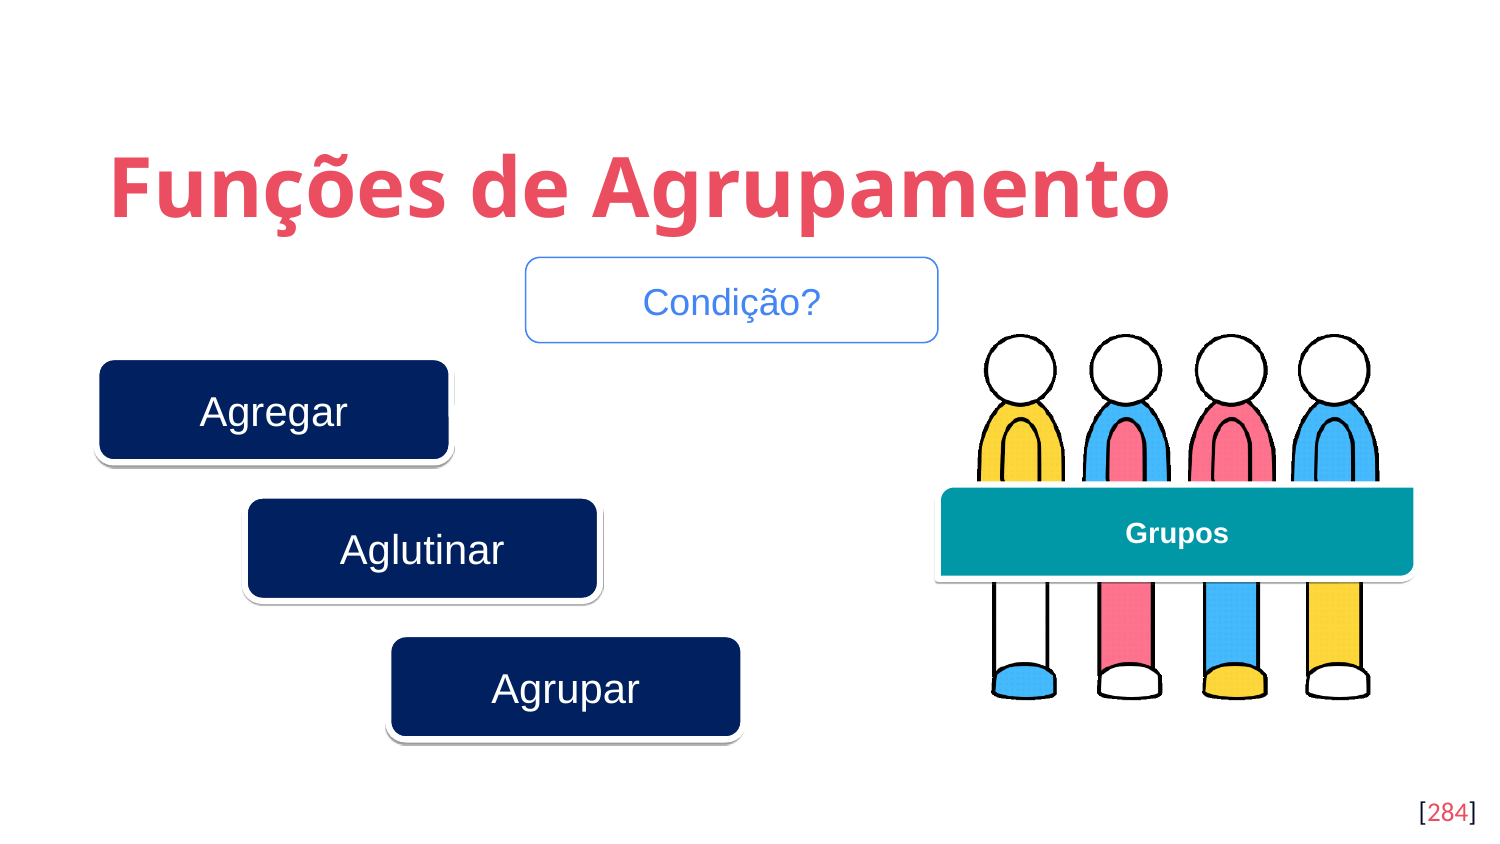

Funções de Agrupamento
Condição?
Agregar
Grupos
Aglutinar
Agrupar